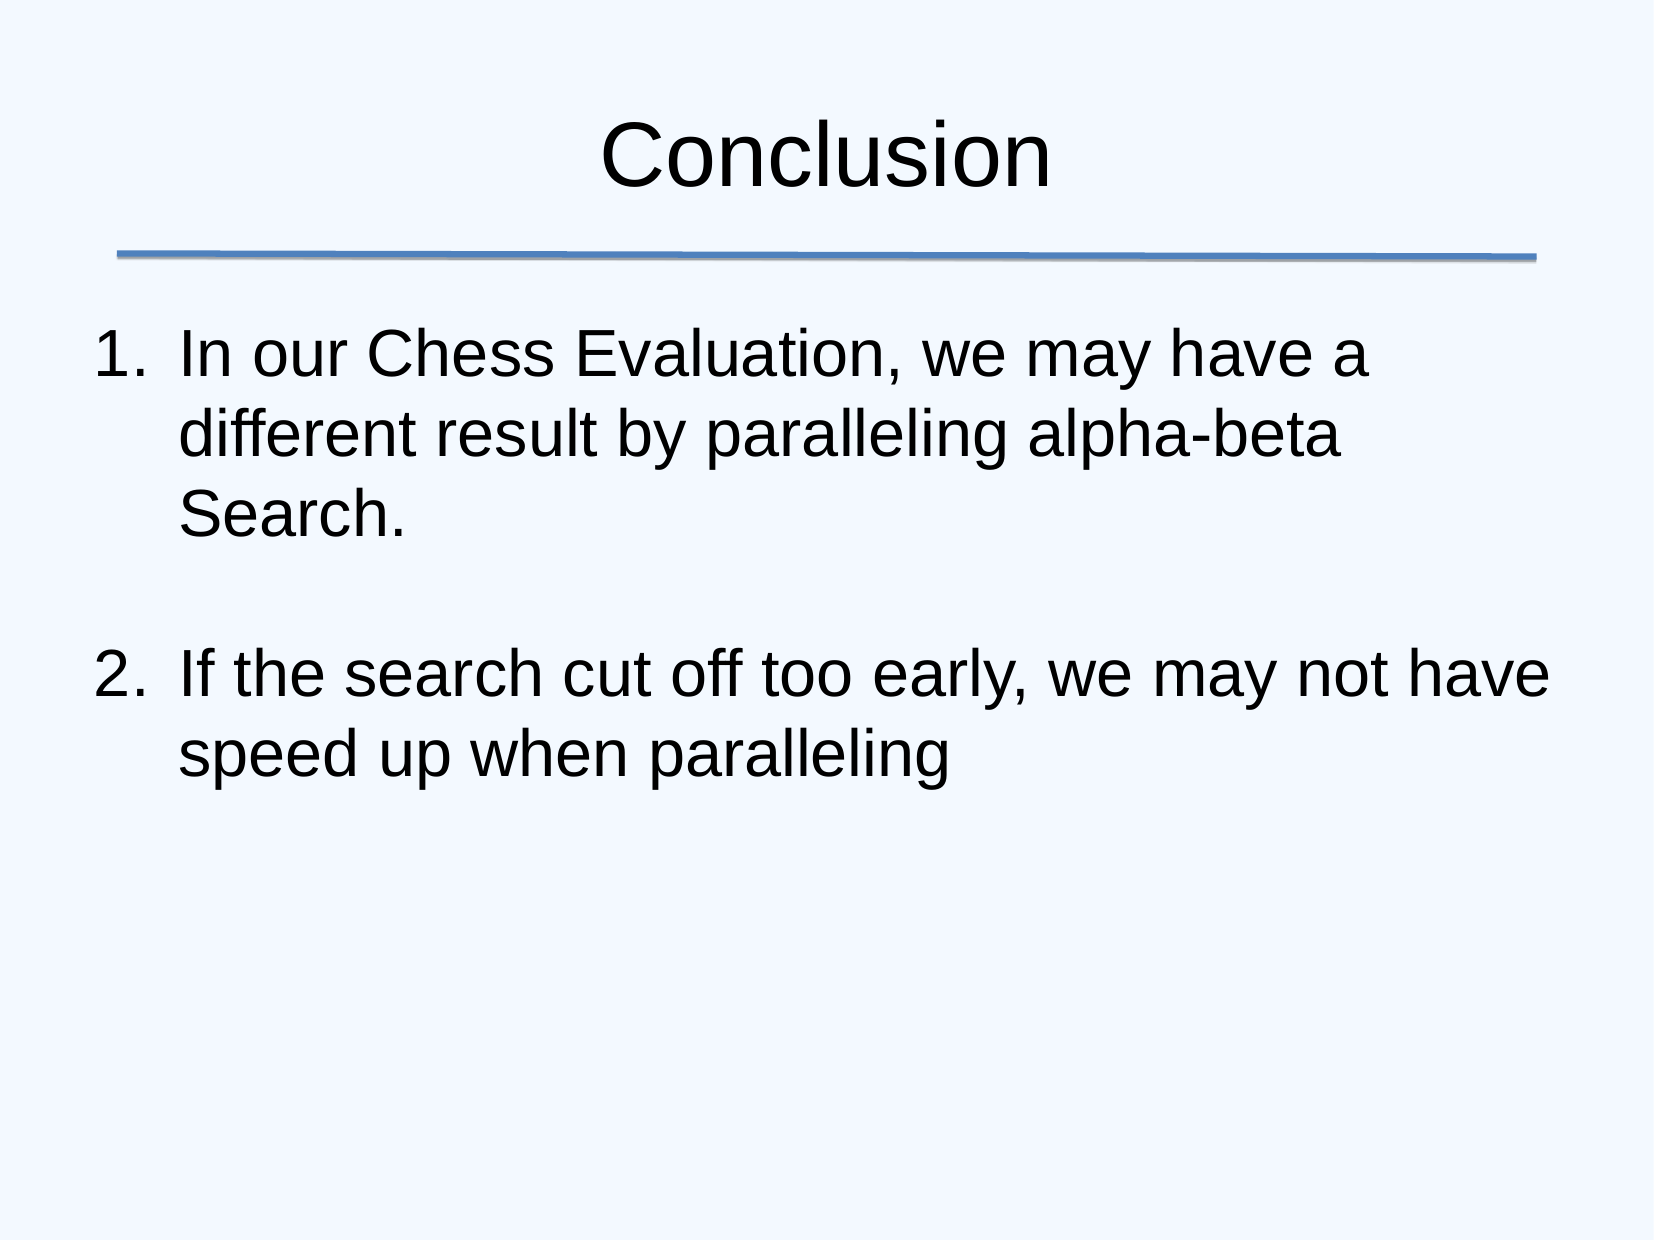

Conclusion
In our Chess Evaluation, we may have a different result by paralleling alpha-beta Search.
If the search cut off too early, we may not have speed up when paralleling